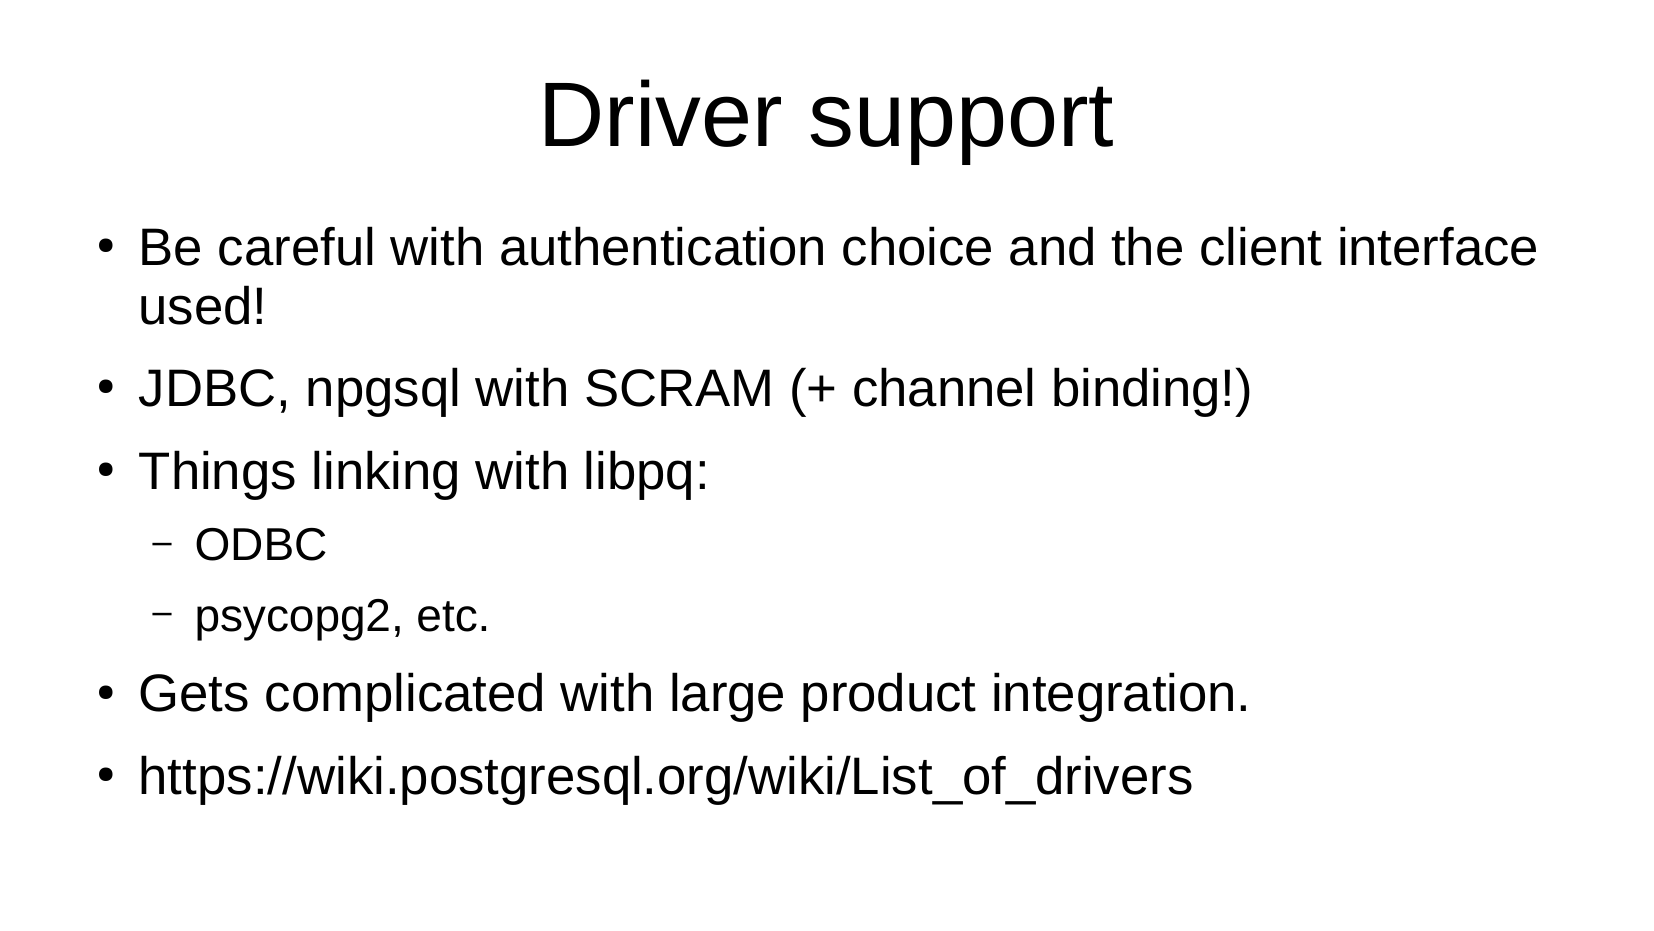

# Driver support
Be careful with authentication choice and the client interface used!
JDBC, npgsql with SCRAM (+ channel binding!)
Things linking with libpq:
ODBC
psycopg2, etc.
Gets complicated with large product integration.
https://wiki.postgresql.org/wiki/List_of_drivers